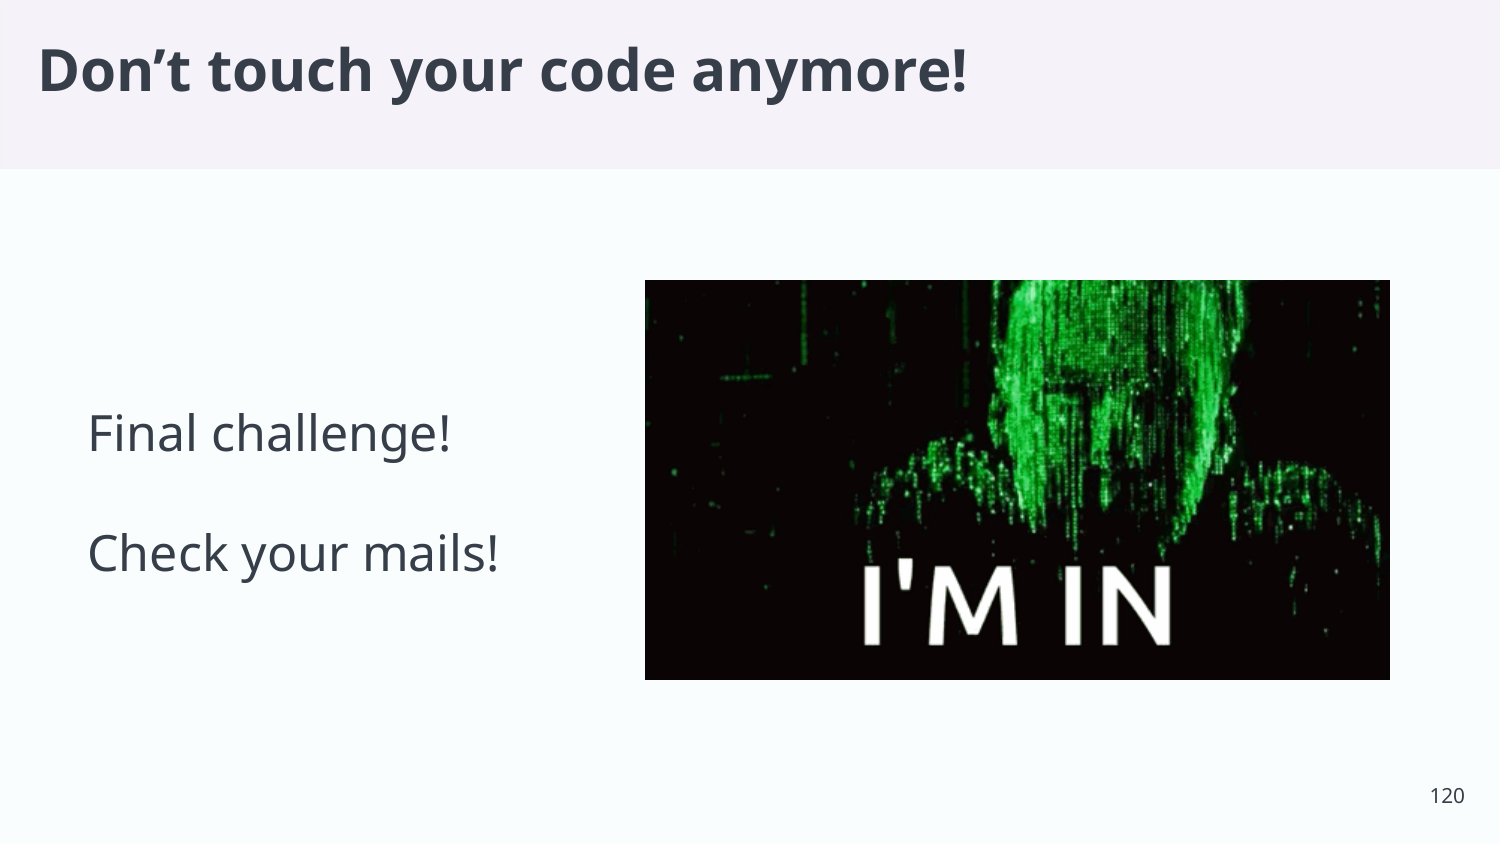

# Don’t touch your code anymore!
Final challenge!
Check your mails!